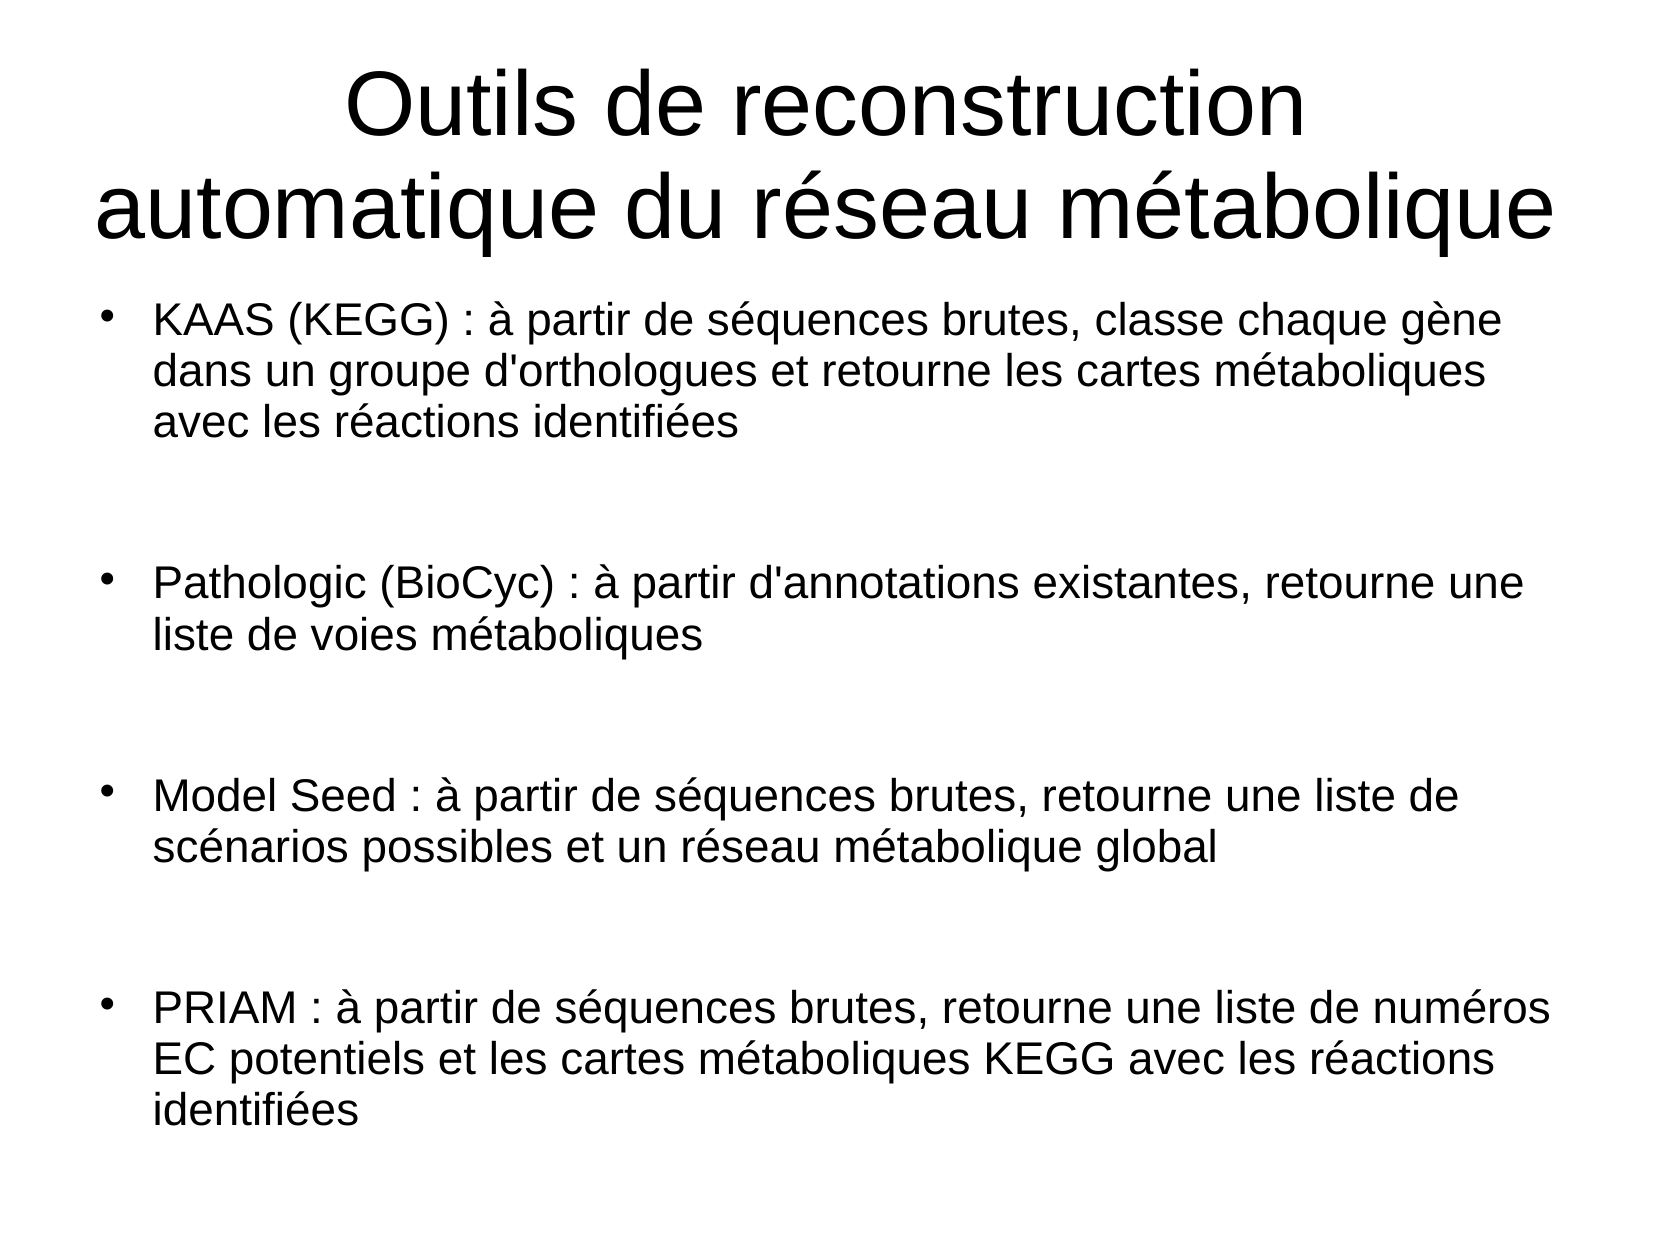

# Outils de reconstruction automatique du réseau métabolique
KAAS (KEGG) : à partir de séquences brutes, classe chaque gène dans un groupe d'orthologues et retourne les cartes métaboliques avec les réactions identifiées
Pathologic (BioCyc) : à partir d'annotations existantes, retourne une liste de voies métaboliques
Model Seed : à partir de séquences brutes, retourne une liste de scénarios possibles et un réseau métabolique global
PRIAM : à partir de séquences brutes, retourne une liste de numéros EC potentiels et les cartes métaboliques KEGG avec les réactions identifiées